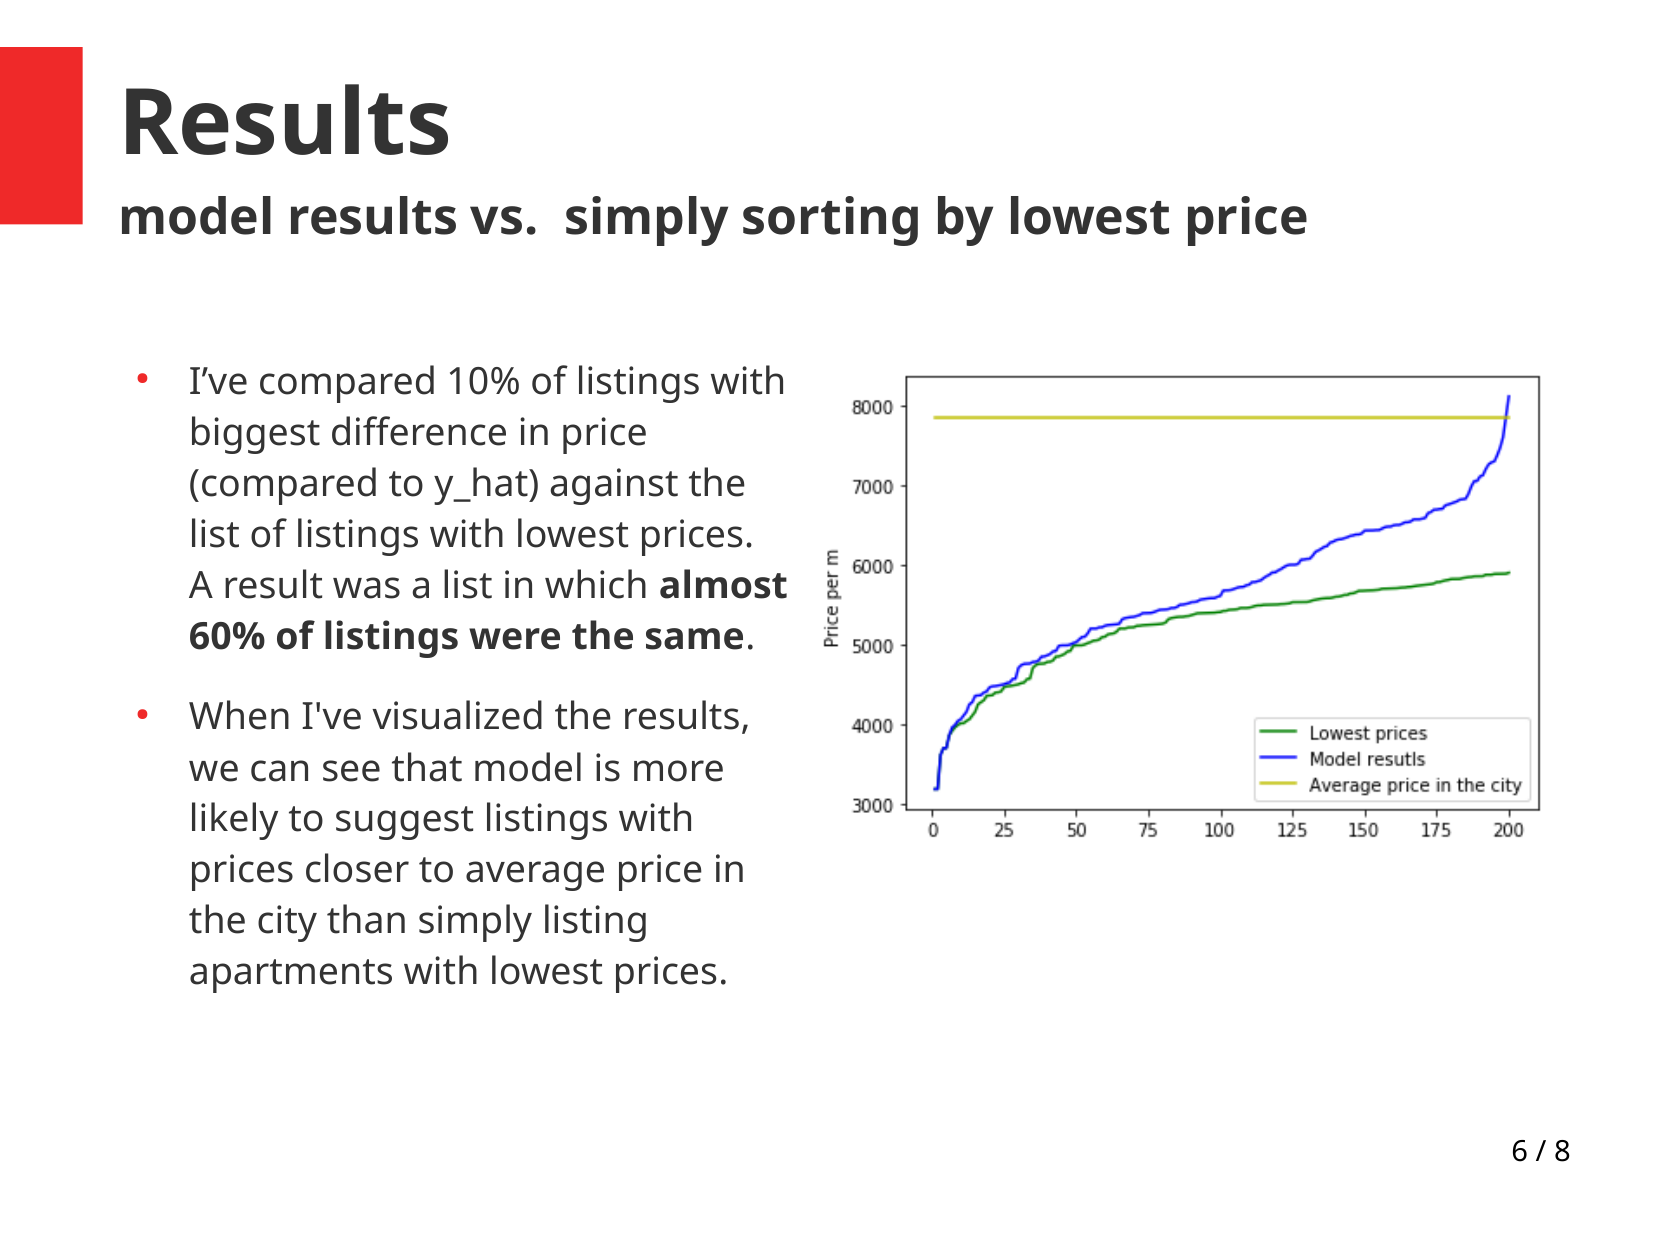

# Results model results vs. simply sorting by lowest price
I’ve compared 10% of listings with biggest difference in price (compared to y_hat) against the list of listings with lowest prices. A result was a list in which almost 60% of listings were the same.
When I've visualized the results, we can see that model is more likely to suggest listings with prices closer to average price in the city than simply listing apartments with lowest prices.
6